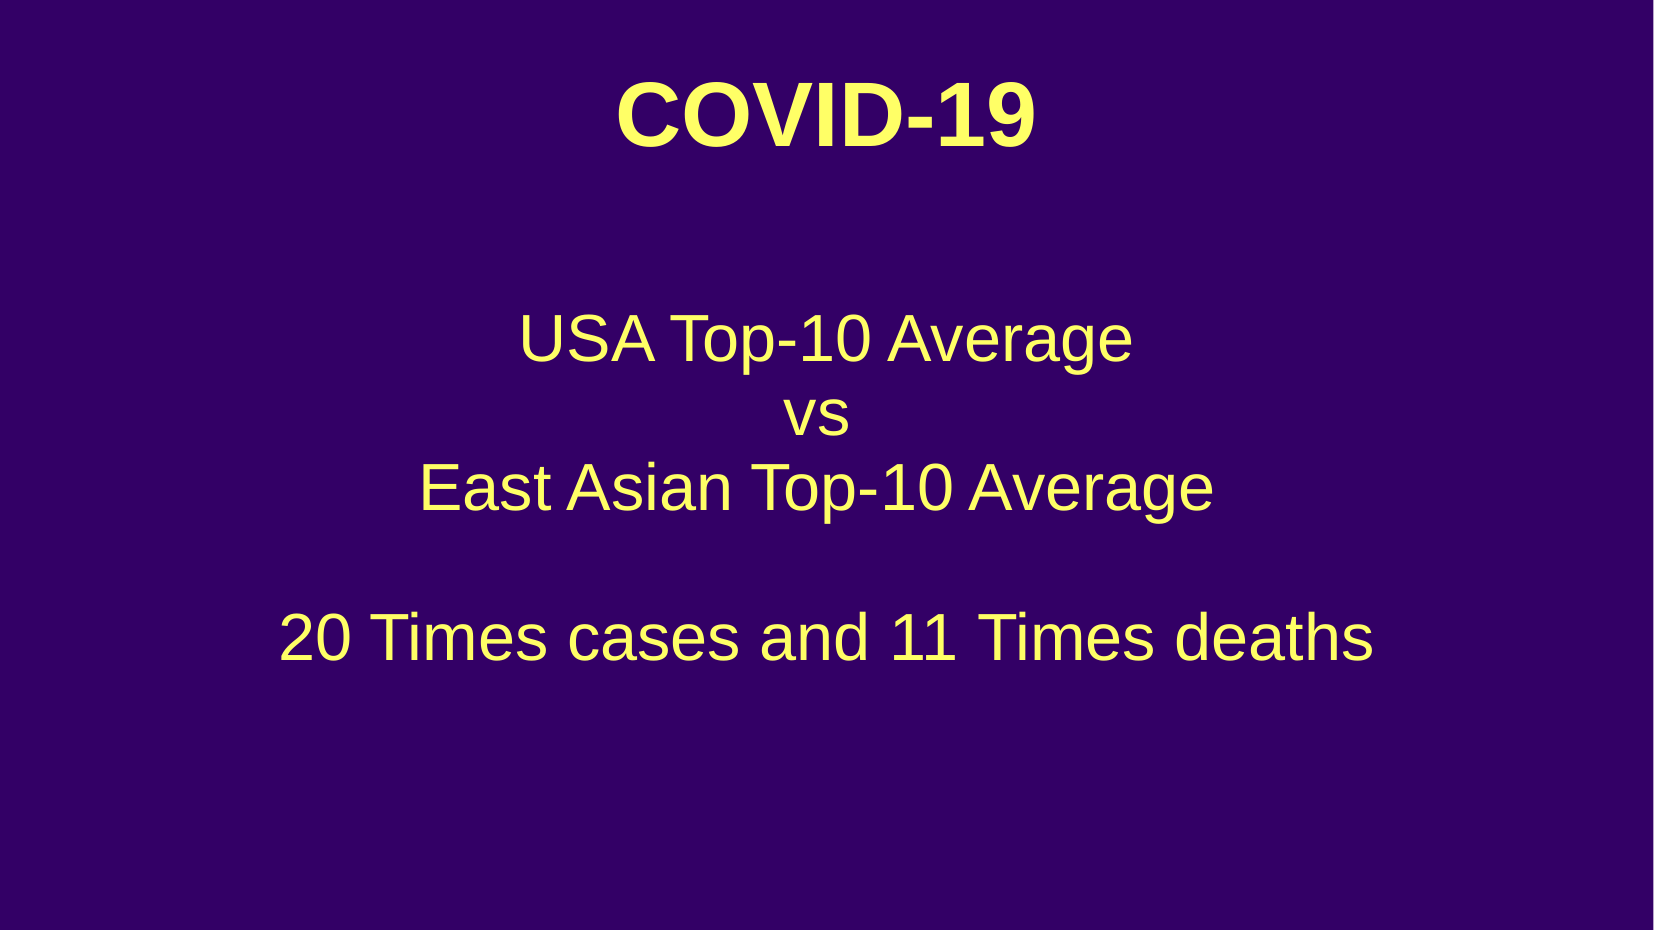

# COVID-19
USA Top-10 Average
vs
East Asian Top-10 Average
20 Times cases and 11 Times deaths